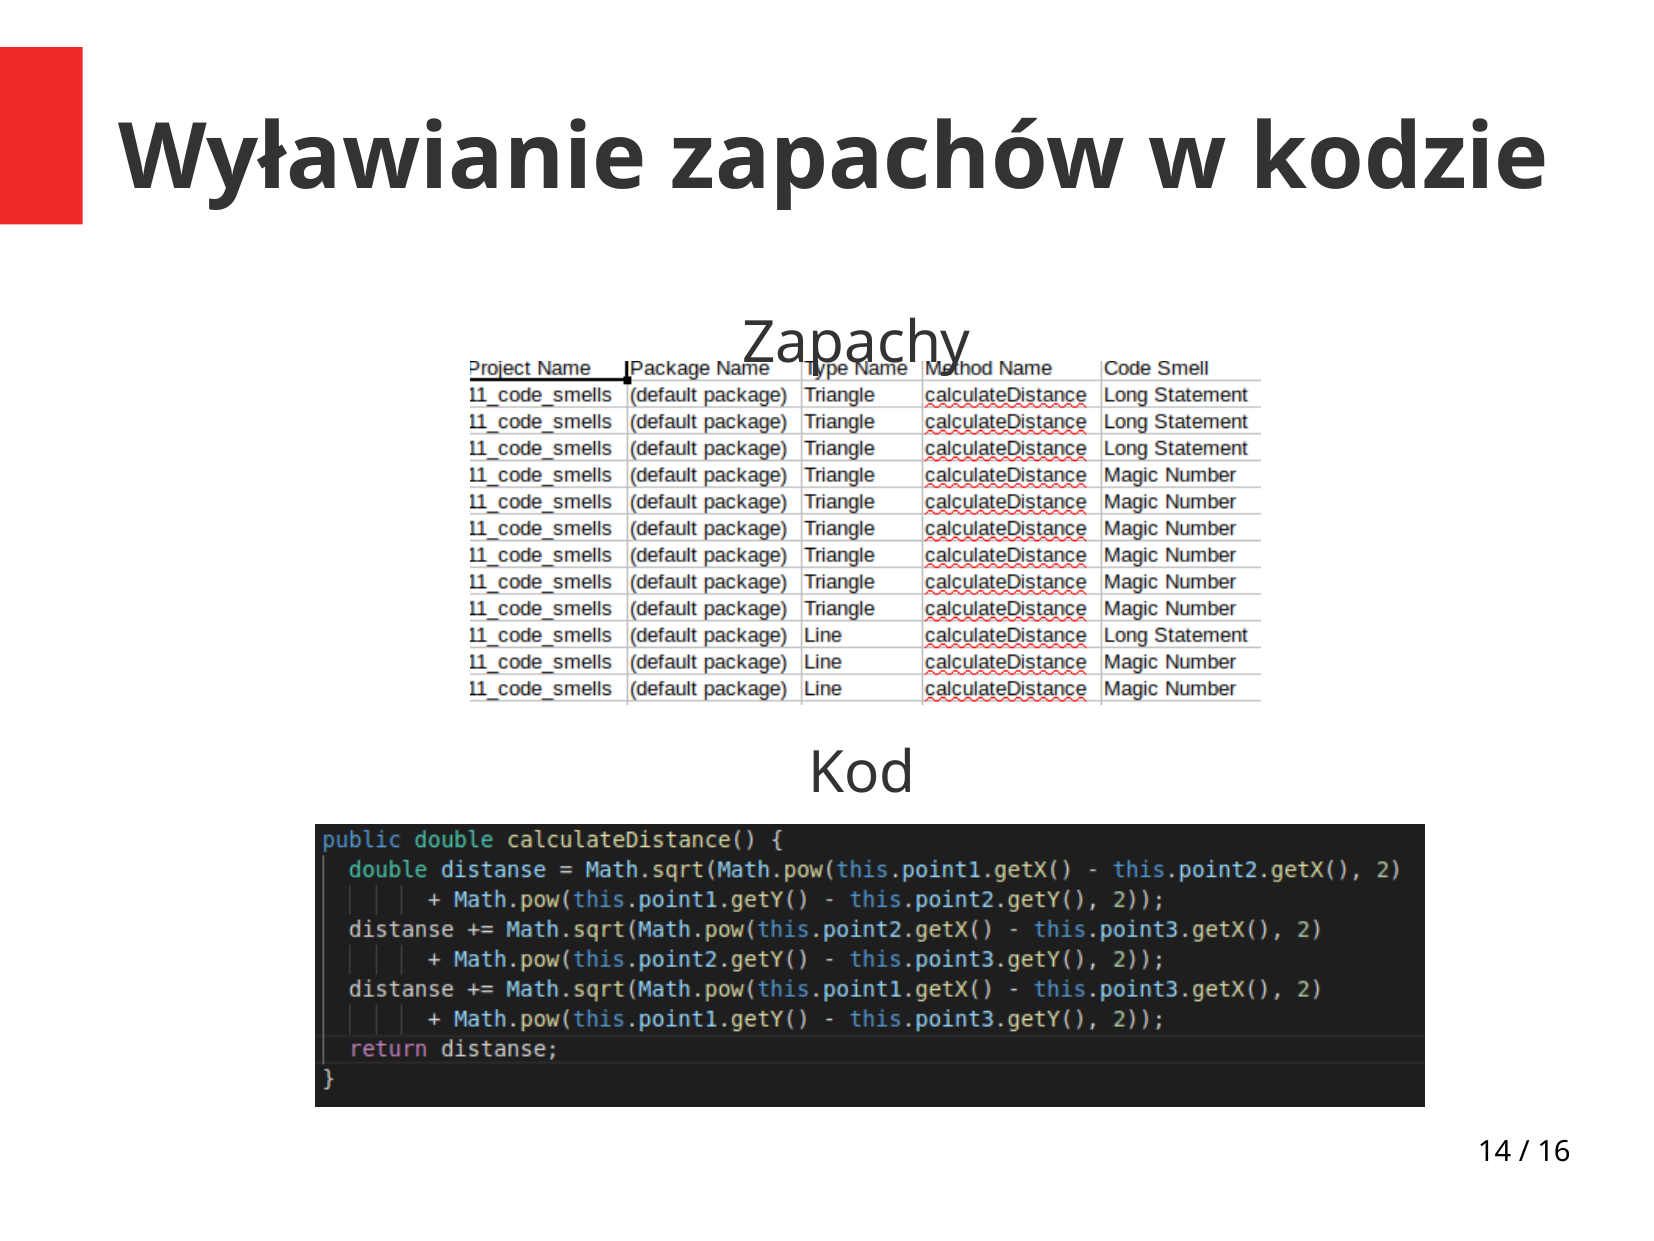

# Wyławianie zapachów w kodzie
Zapachy
Kod
14